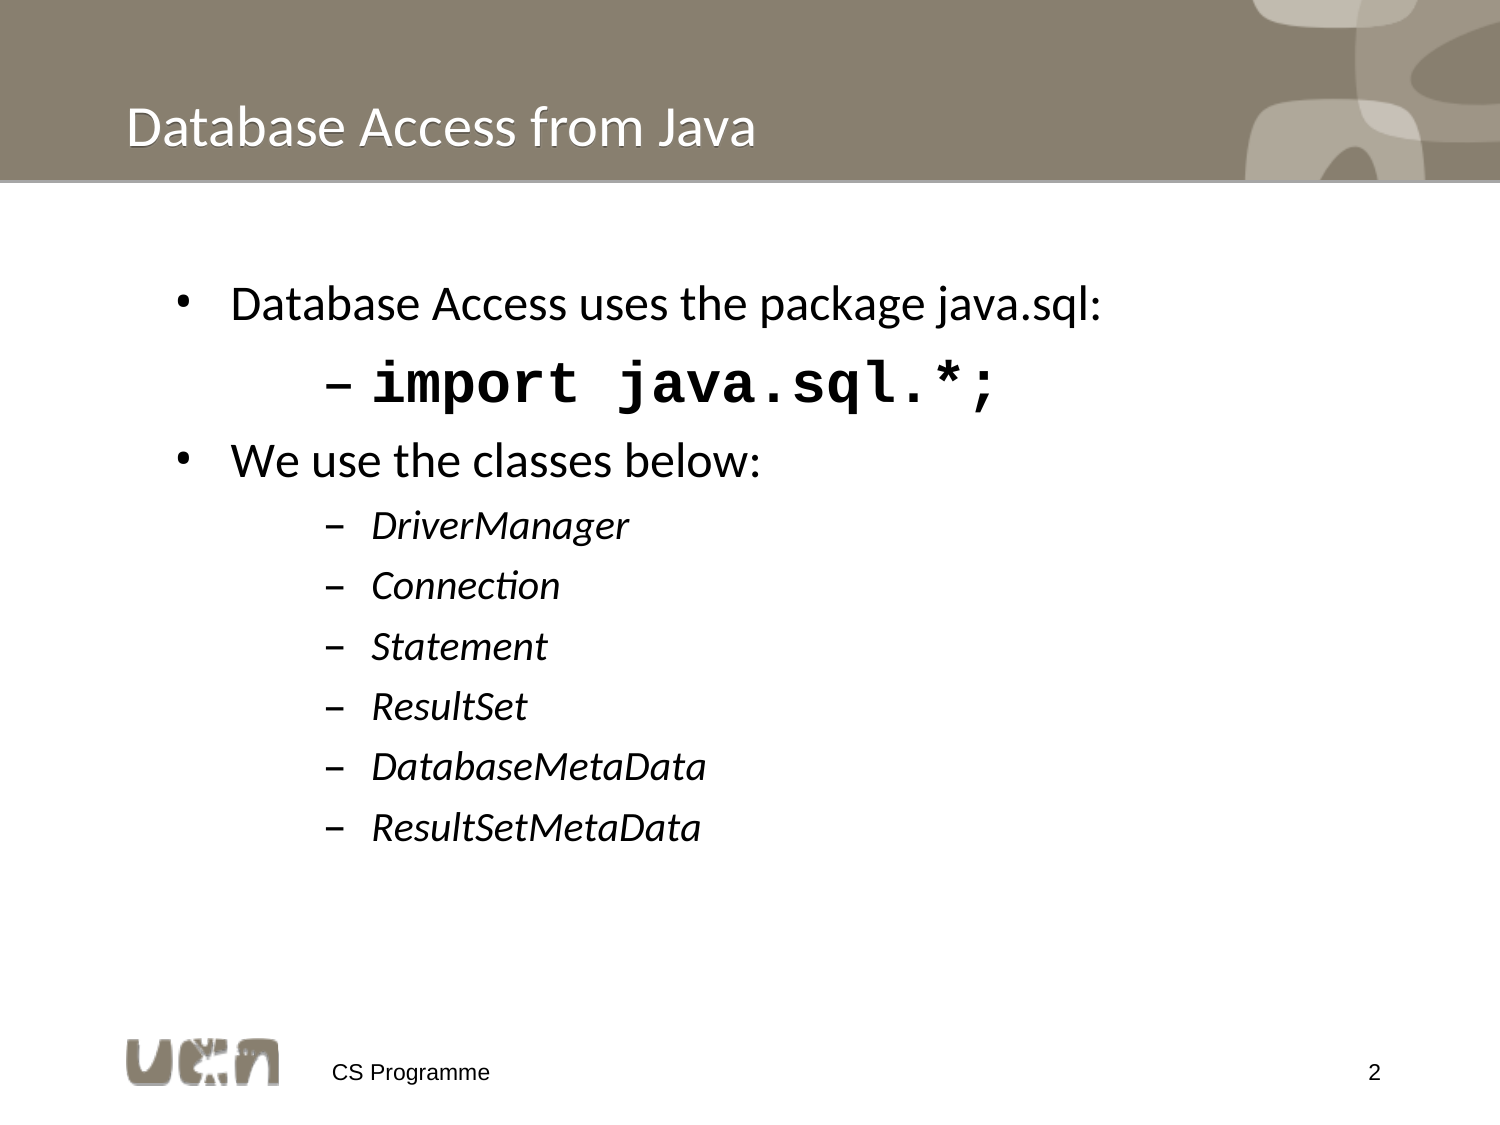

# Database Access from Java
Database Access uses the package java.sql:
import java.sql.*;
We use the classes below:
DriverManager
Connection
Statement
ResultSet
DatabaseMetaData
ResultSetMetaData
CS Programme